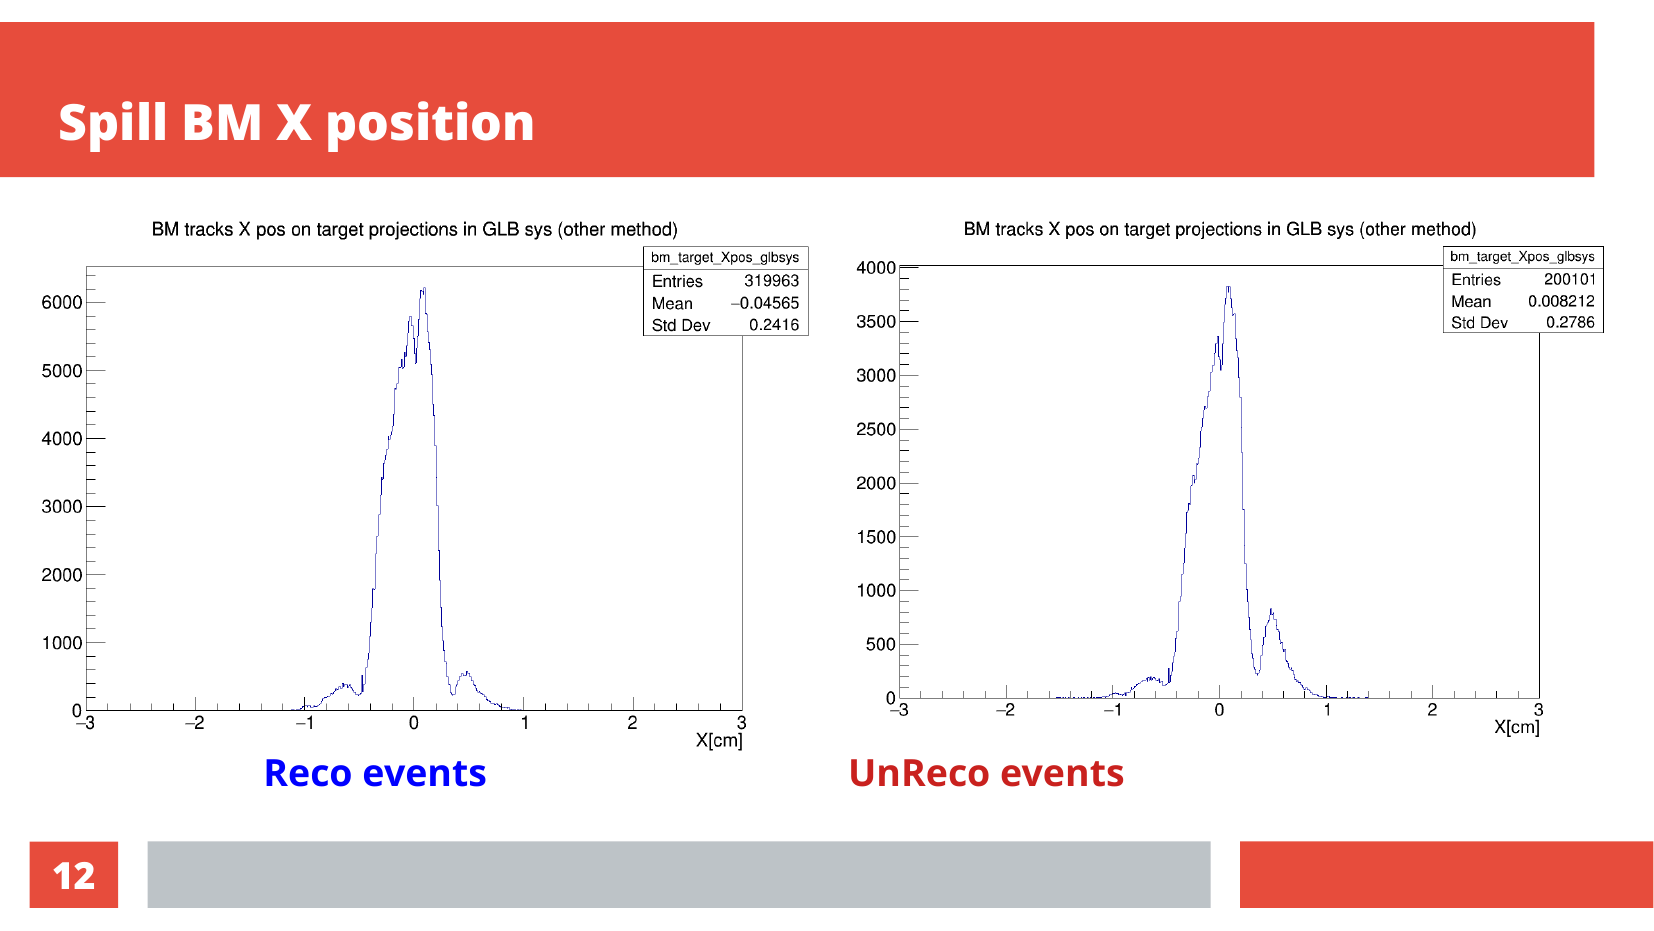

# Spill BM X position
Reco events UnReco events
12